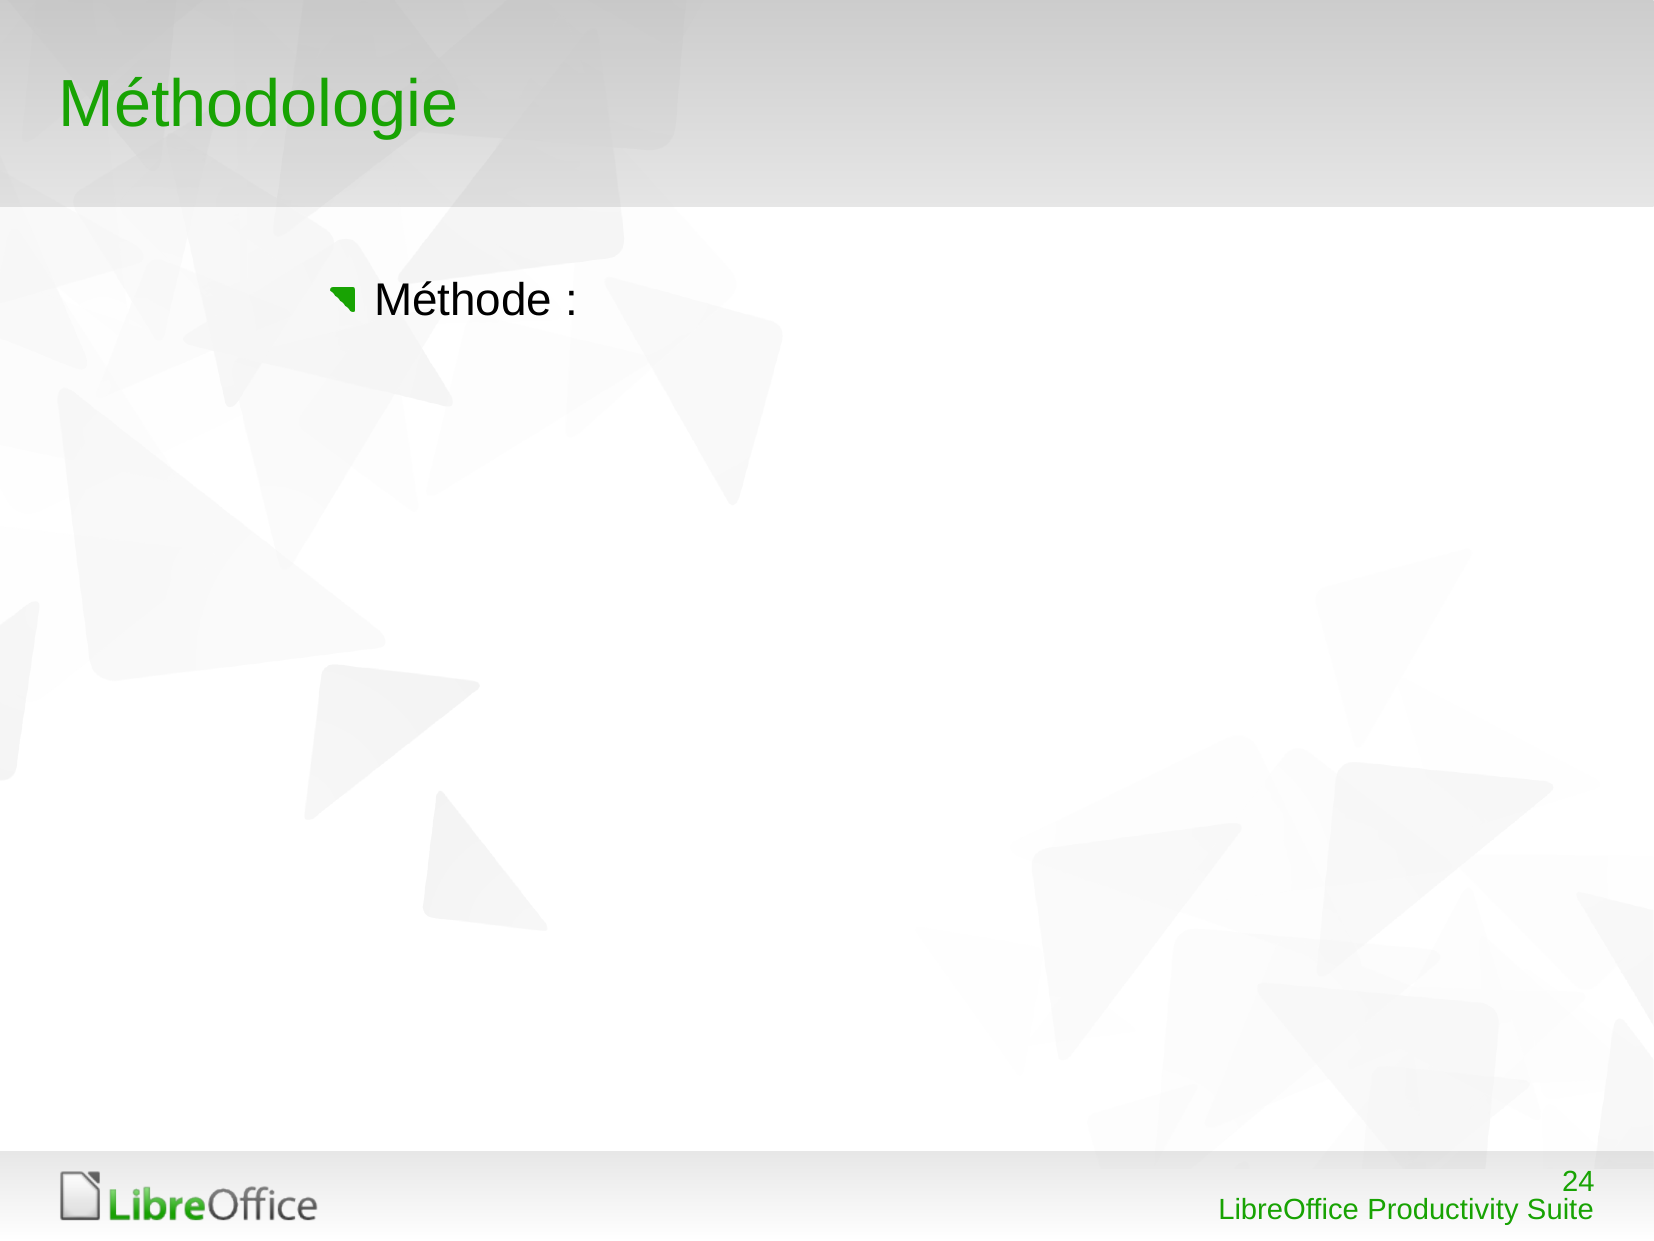

# Méthodologie
Méthode :
24
LibreOffice Productivity Suite